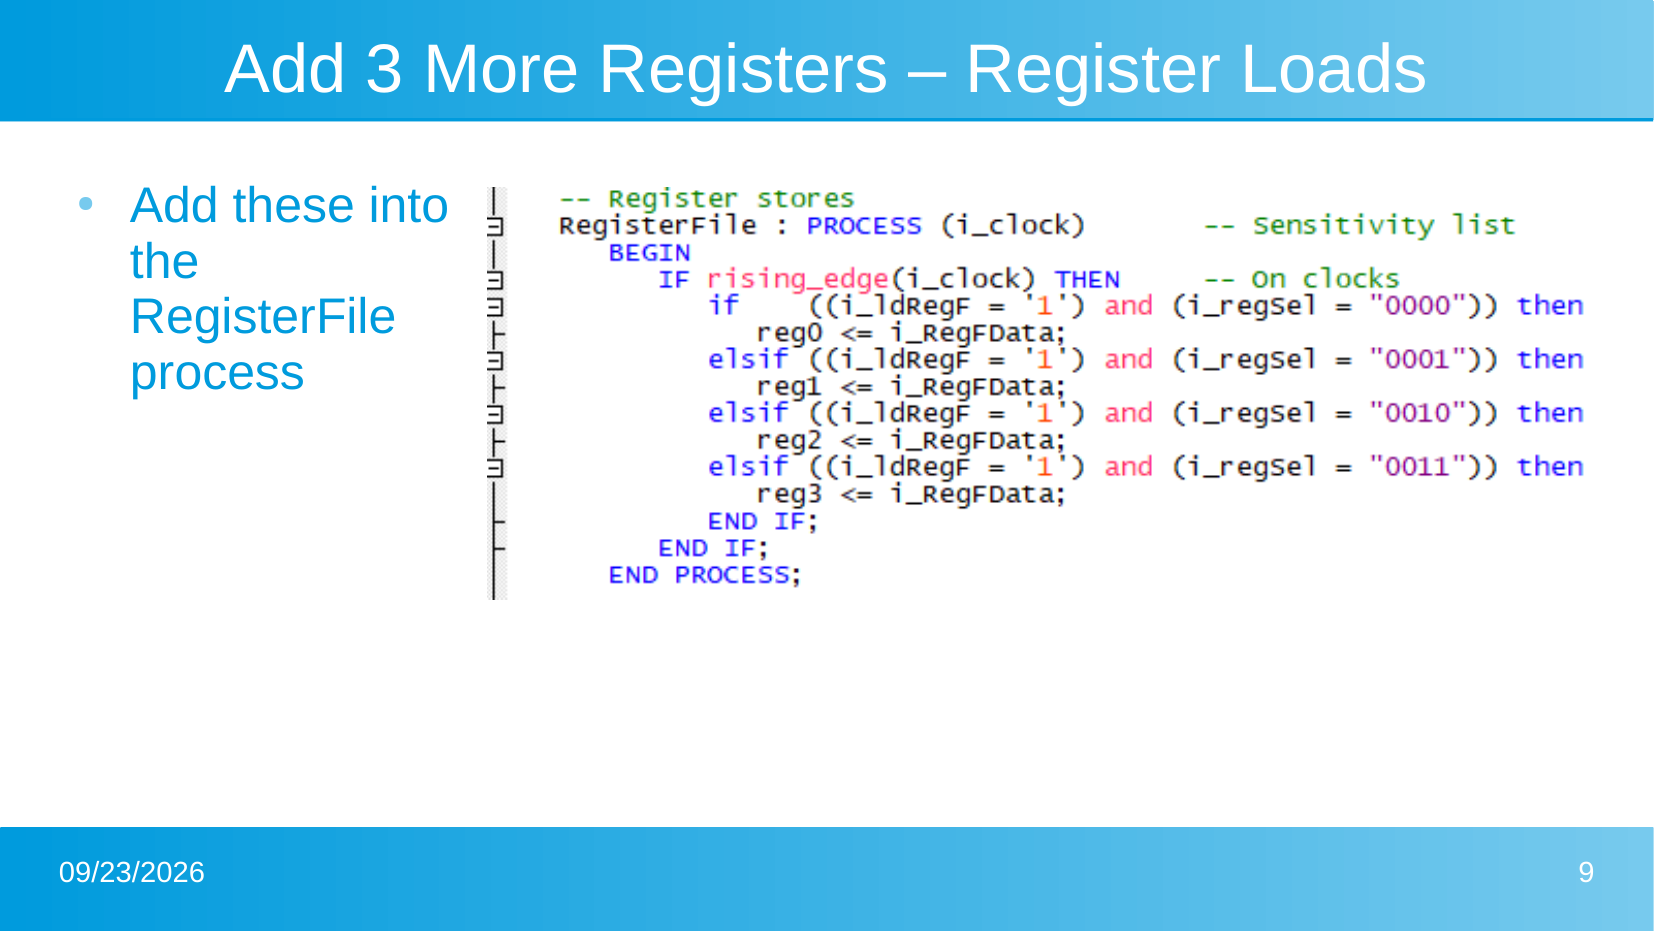

# Add 3 More Registers – Register Loads
Add these into the RegisterFile process
9